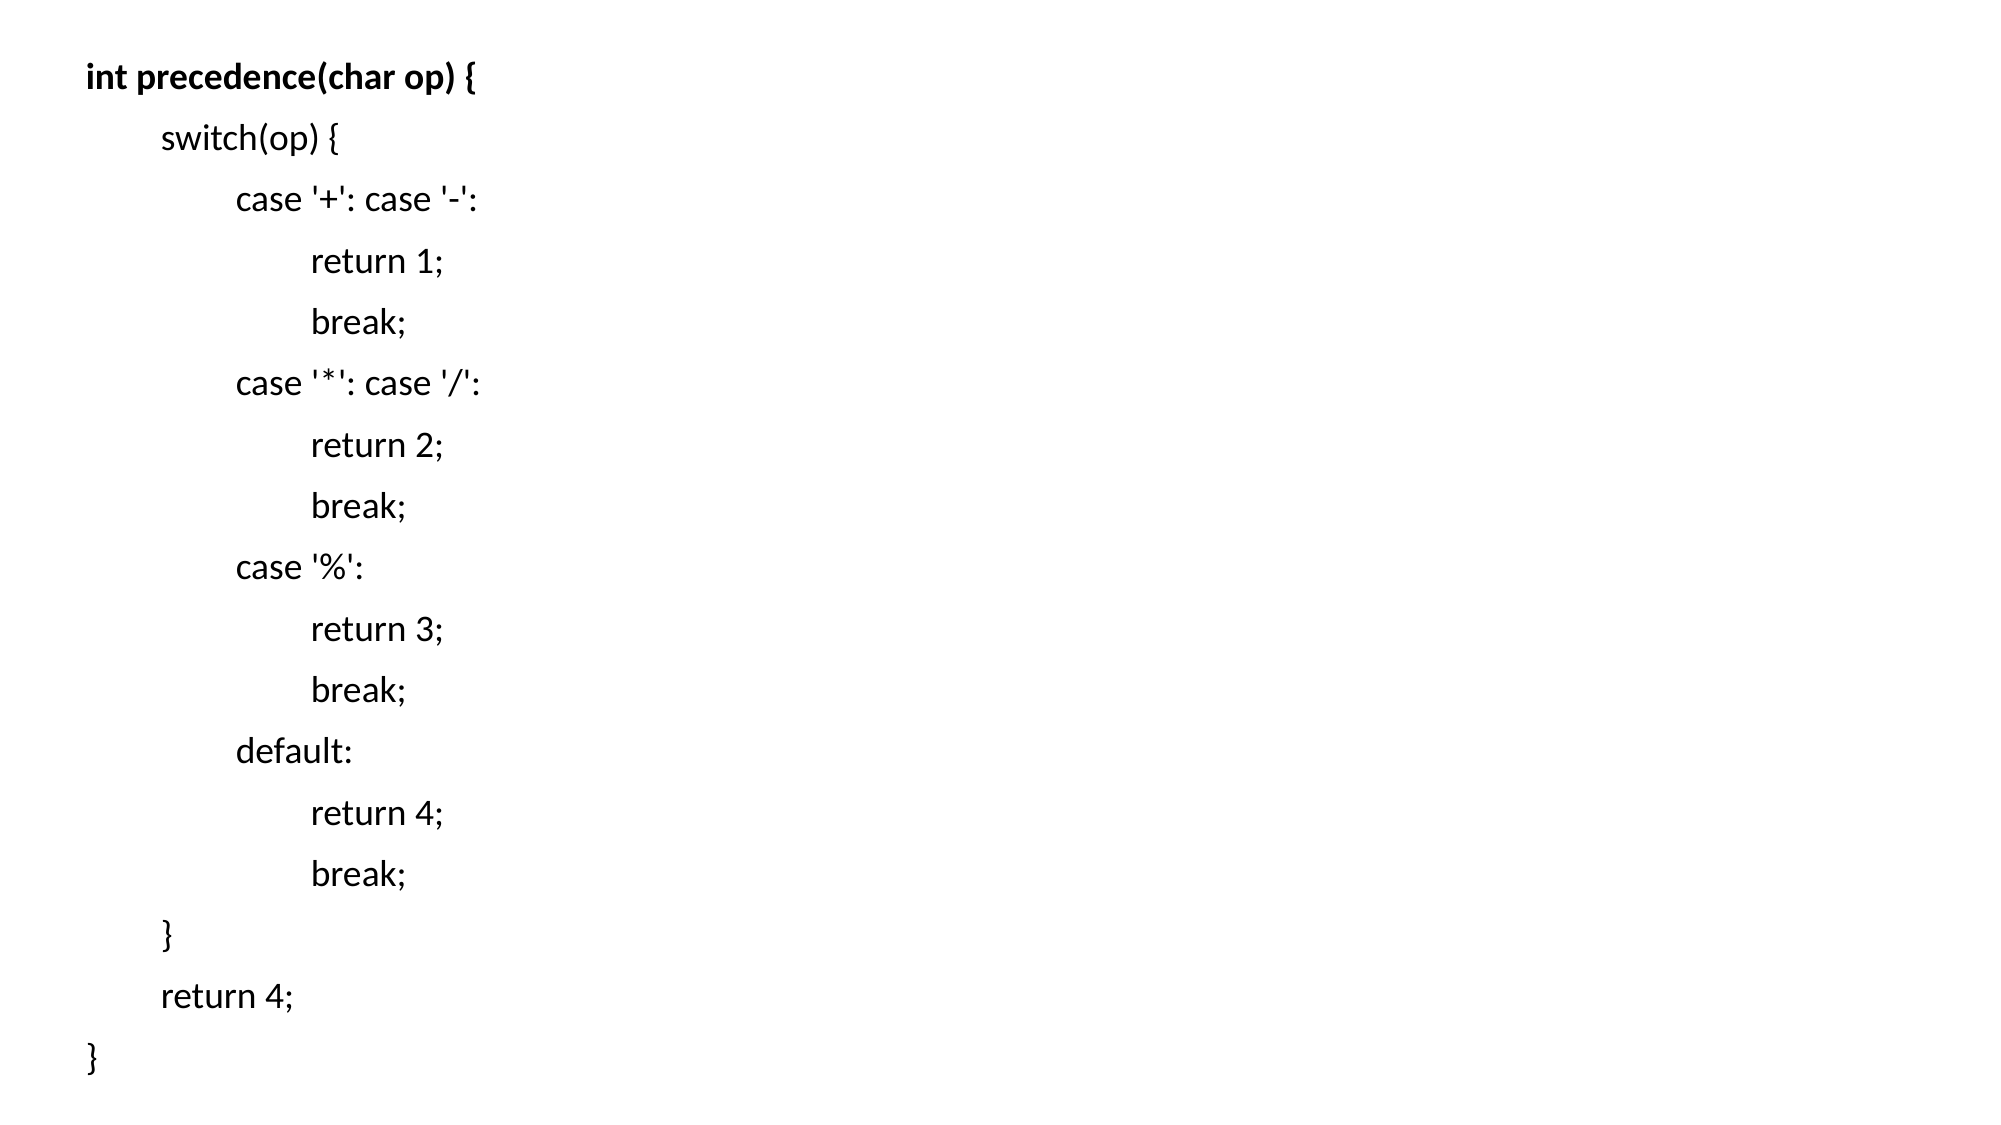

# int precedence(char op) {
	switch(op) {
		case '+': case '-':
			return 1;
			break;
		case '*': case '/':
			return 2;
			break;
		case '%':
			return 3;
			break;
		default:
			return 4;
			break;
	}
	return 4;
}